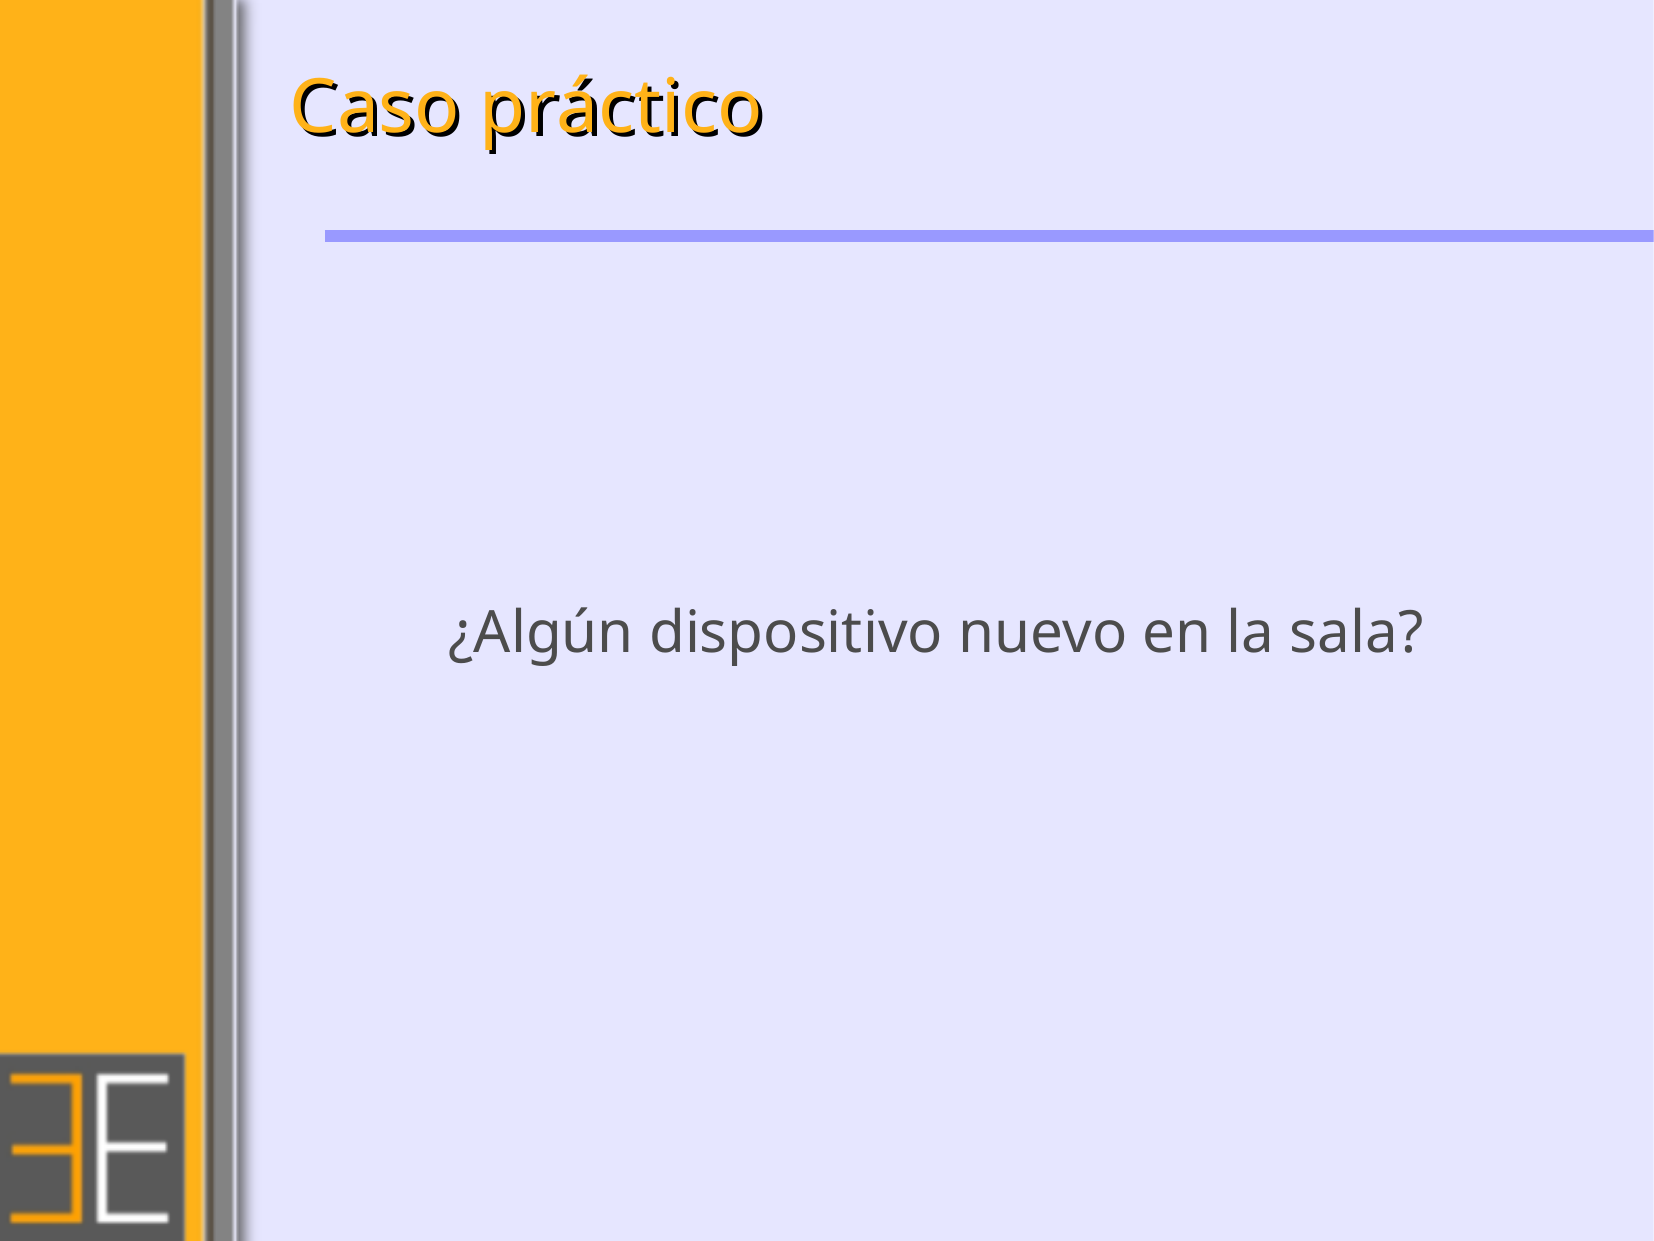

# Caso práctico
¿Algún dispositivo nuevo en la sala?